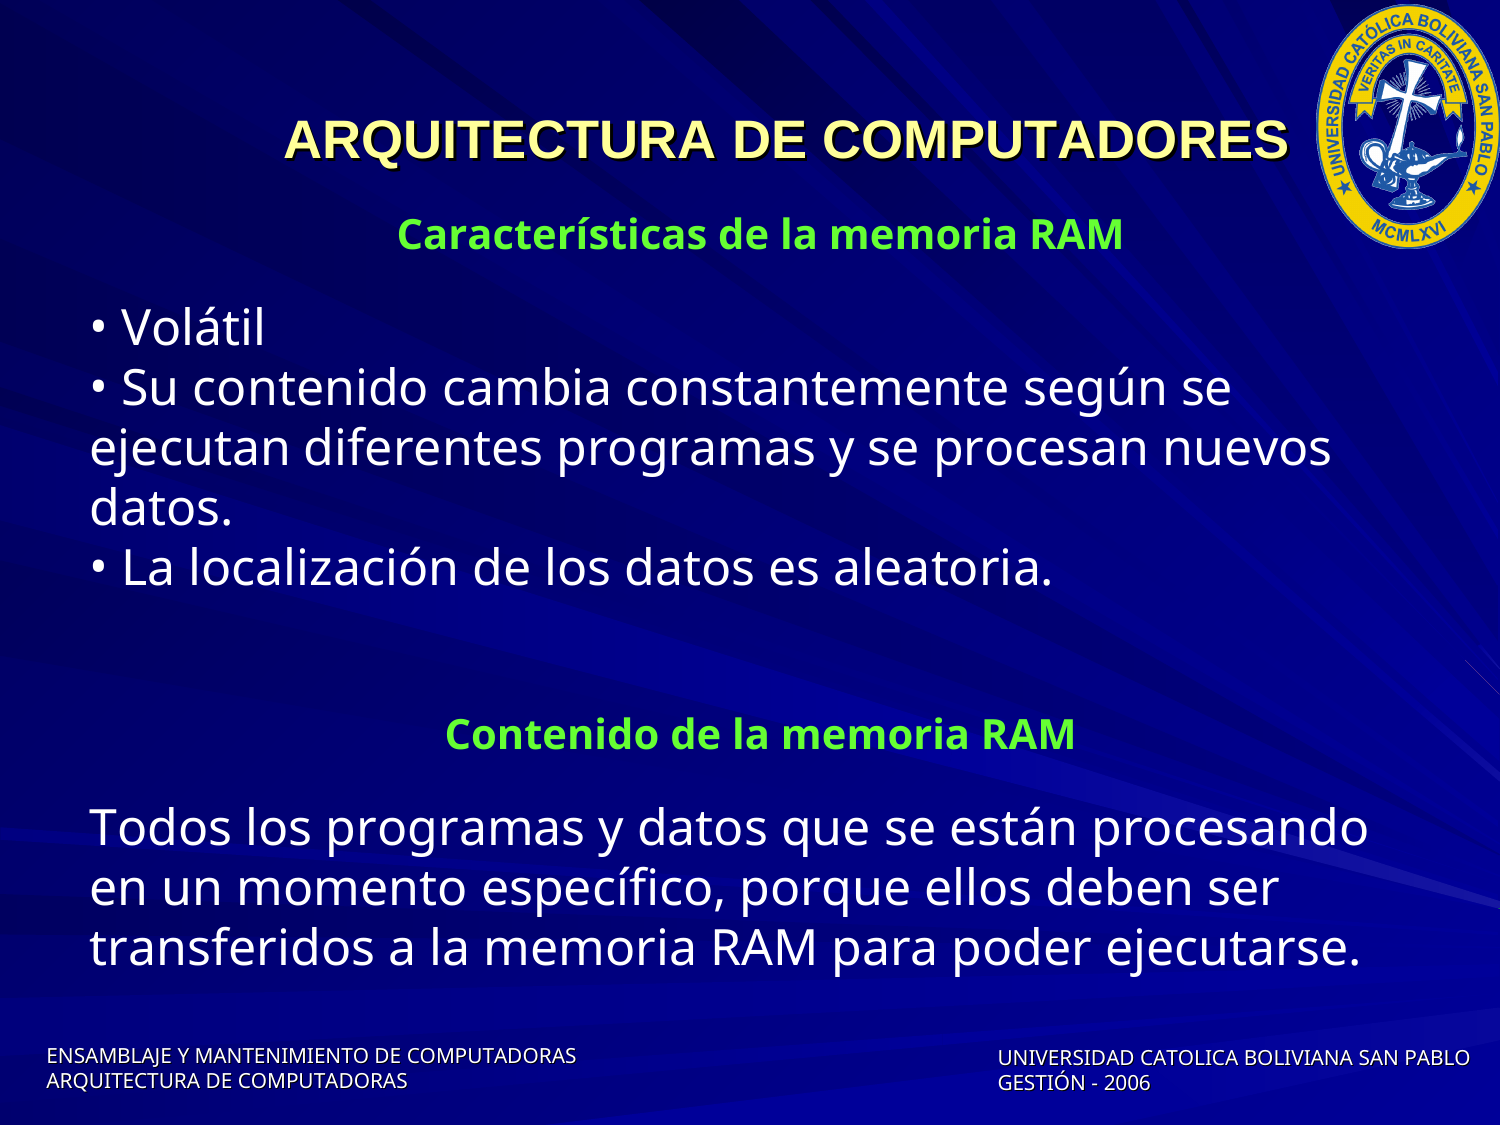

ARQUITECTURA DE COMPUTADORES
 Características de la memoria RAM
 Volátil
 Su contenido cambia constantemente según se ejecutan diferentes programas y se procesan nuevos datos.
 La localización de los datos es aleatoria.
 Contenido de la memoria RAM
Todos los programas y datos que se están procesando en un momento específico, porque ellos deben ser transferidos a la memoria RAM para poder ejecutarse.